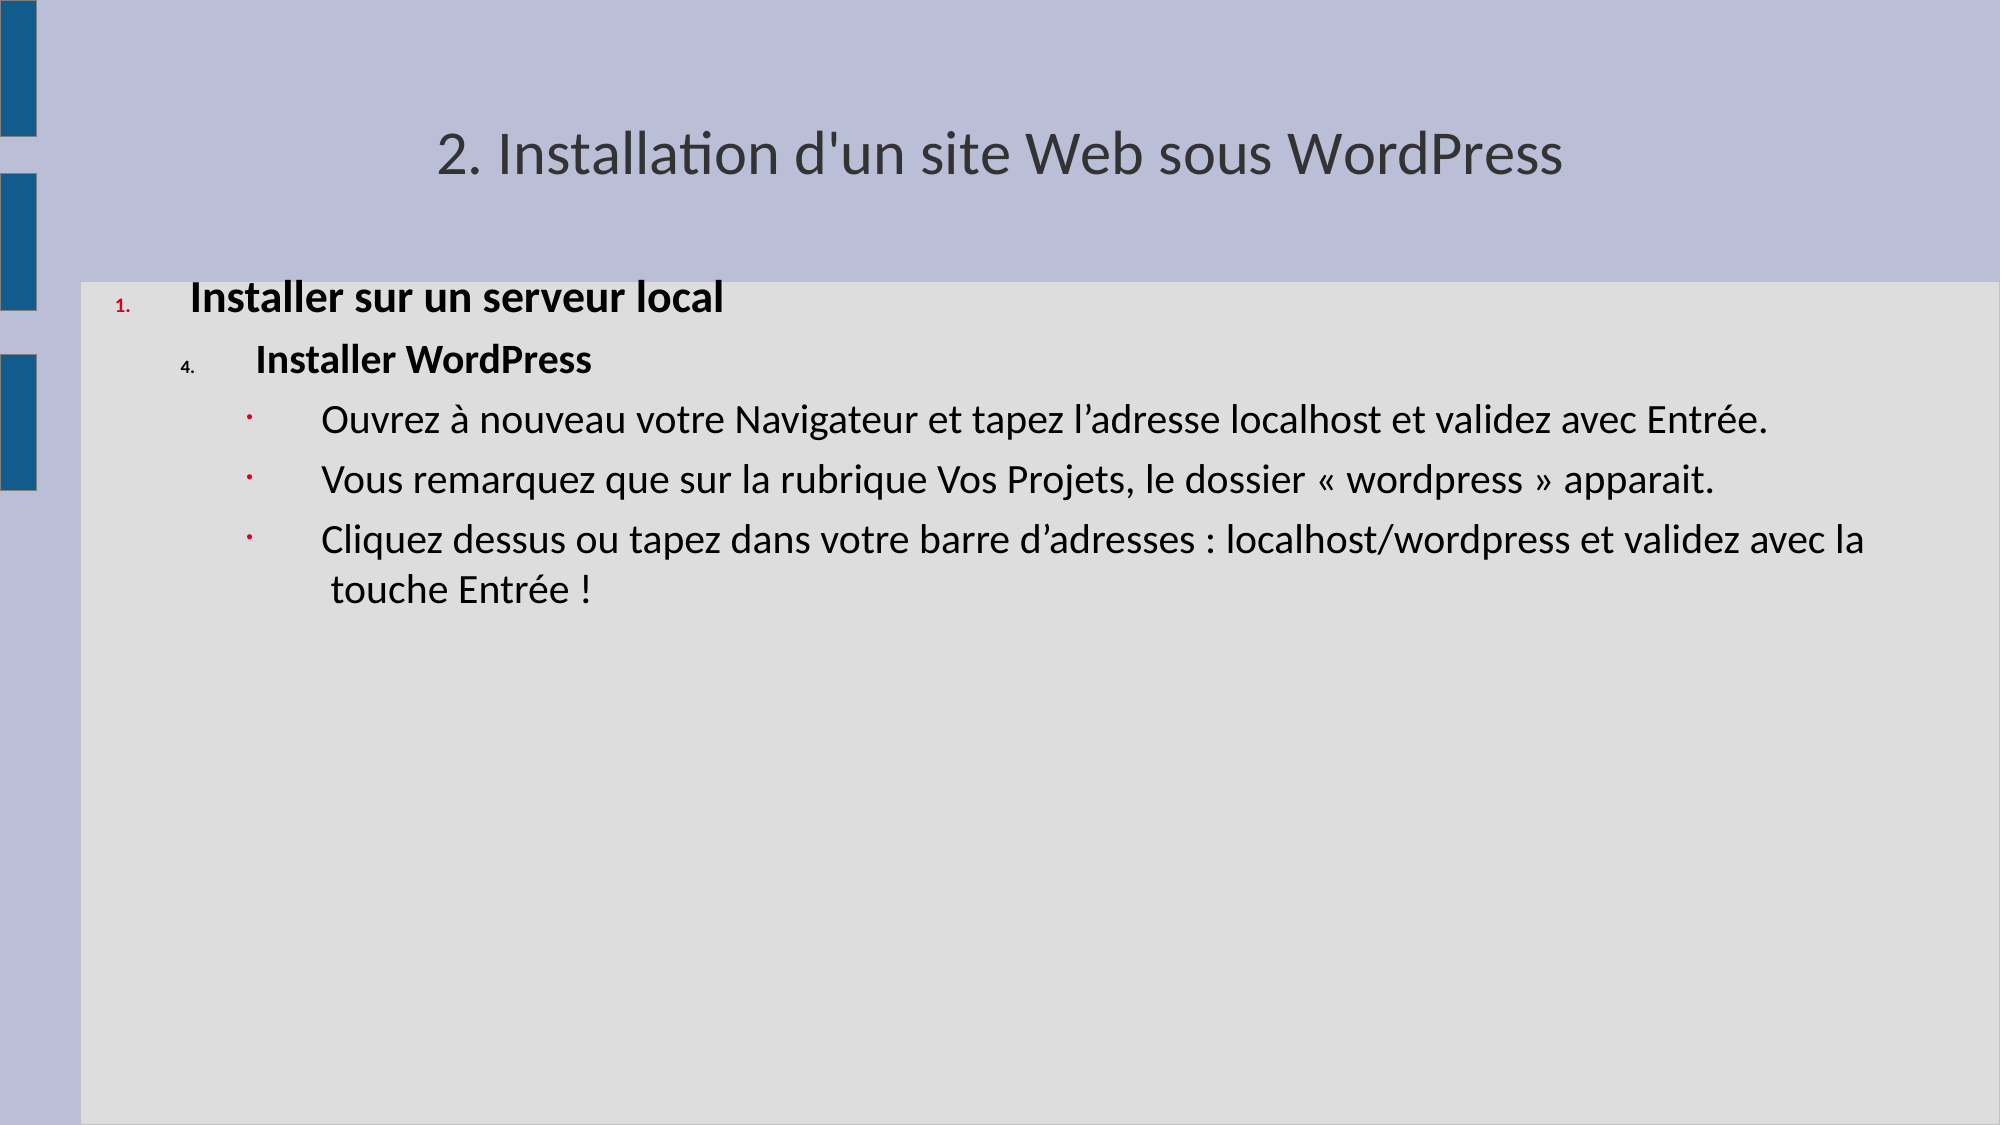

# 2. Installation d'un site Web sous WordPress
Installer sur un serveur local
Installer WordPress
Ouvrez à nouveau votre Navigateur et tapez l’adresse localhost et validez avec Entrée.
Vous remarquez que sur la rubrique Vos Projets, le dossier « wordpress » apparait.
Cliquez dessus ou tapez dans votre barre d’adresses : localhost/wordpress et validez avec la touche Entrée !